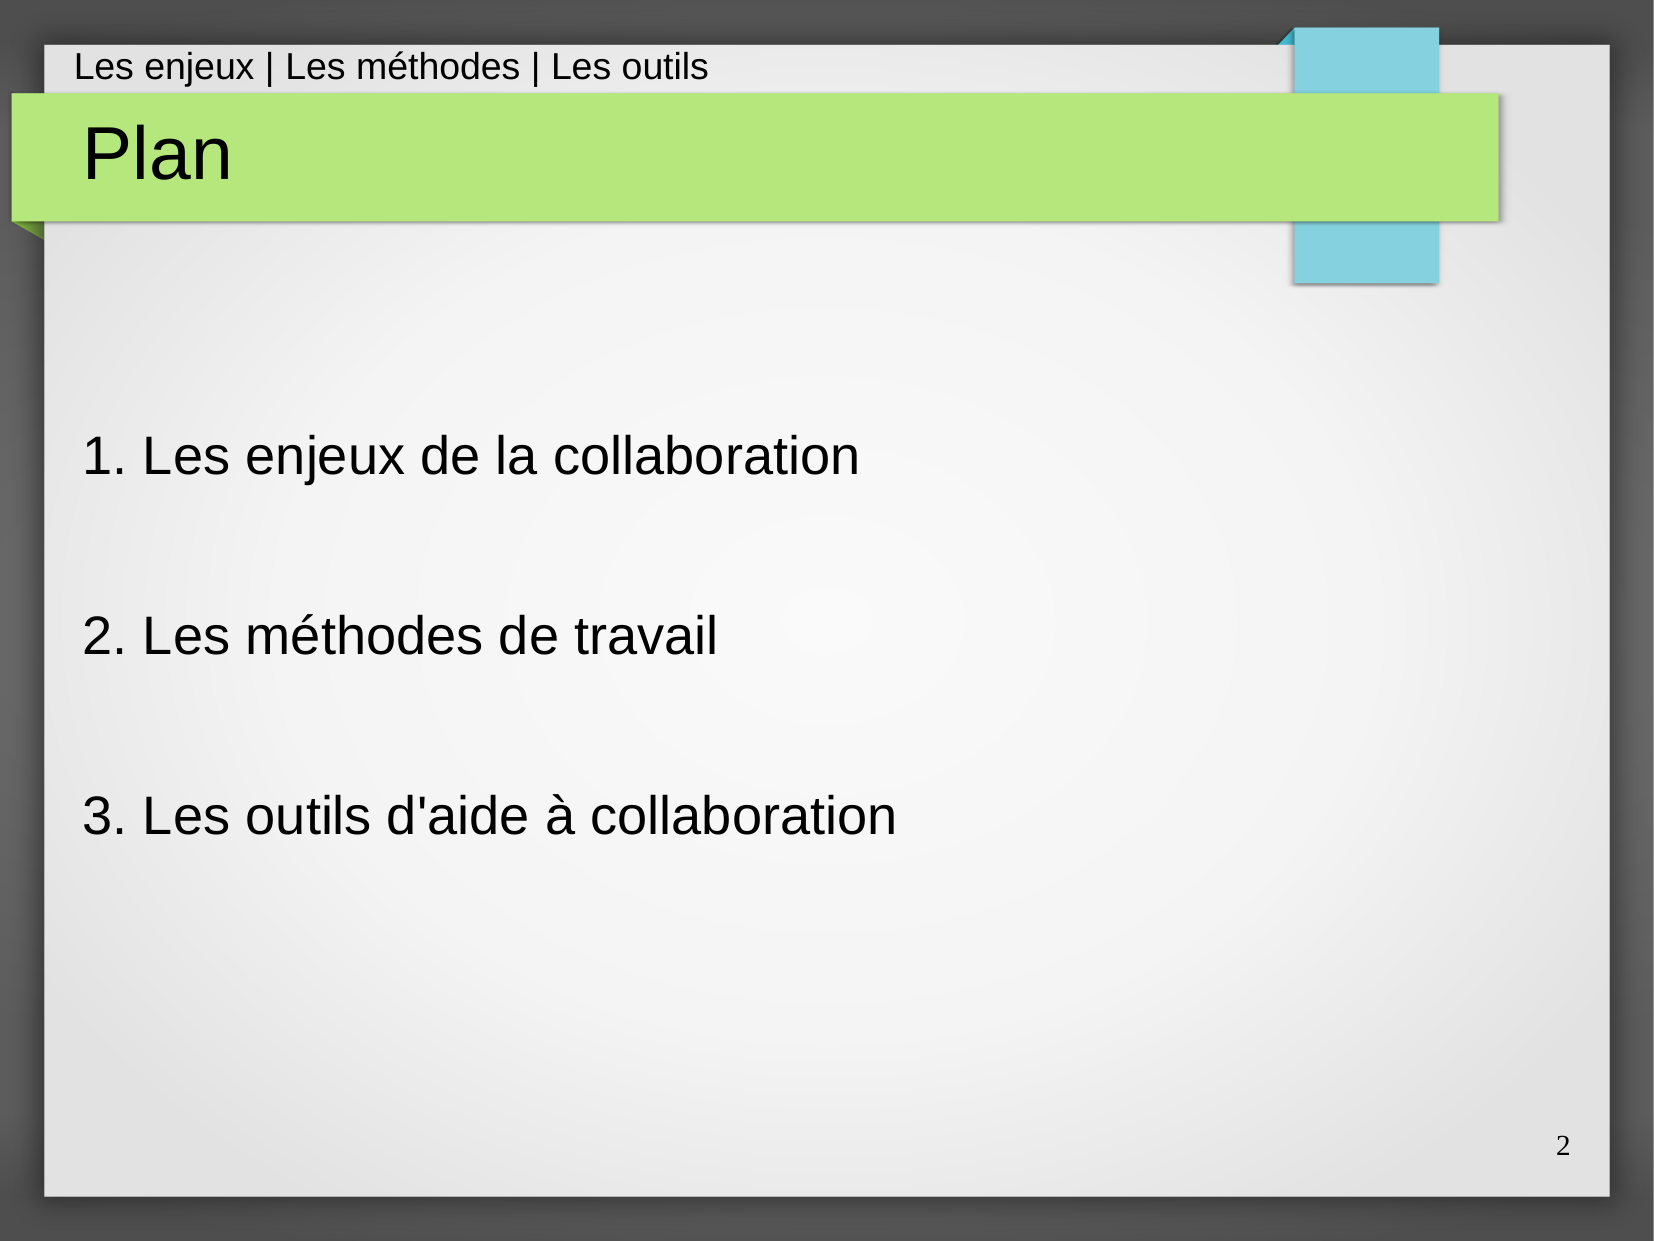

Les enjeux | Les méthodes | Les outils
# Plan
1. Les enjeux de la collaboration
2. Les méthodes de travail
3. Les outils d'aide à collaboration
2